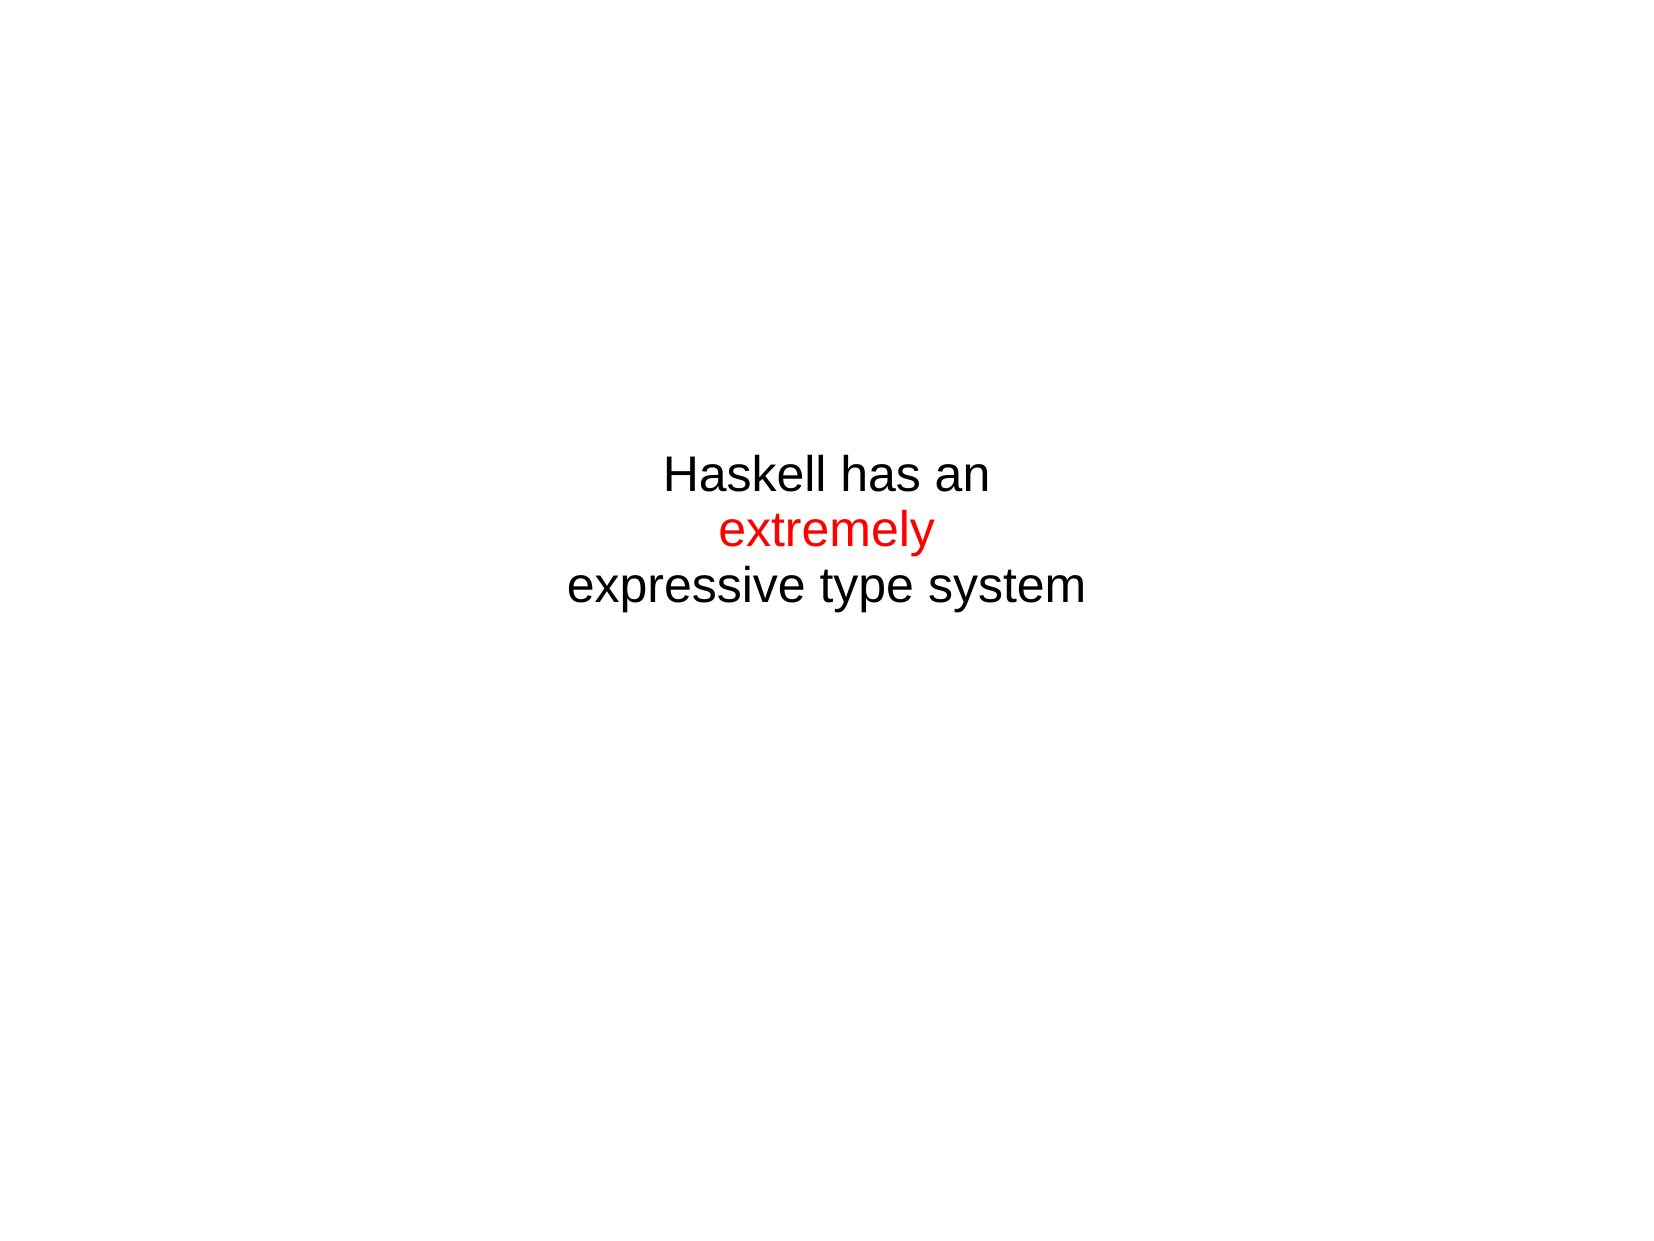

# Haskell has an
extremely
expressive type system